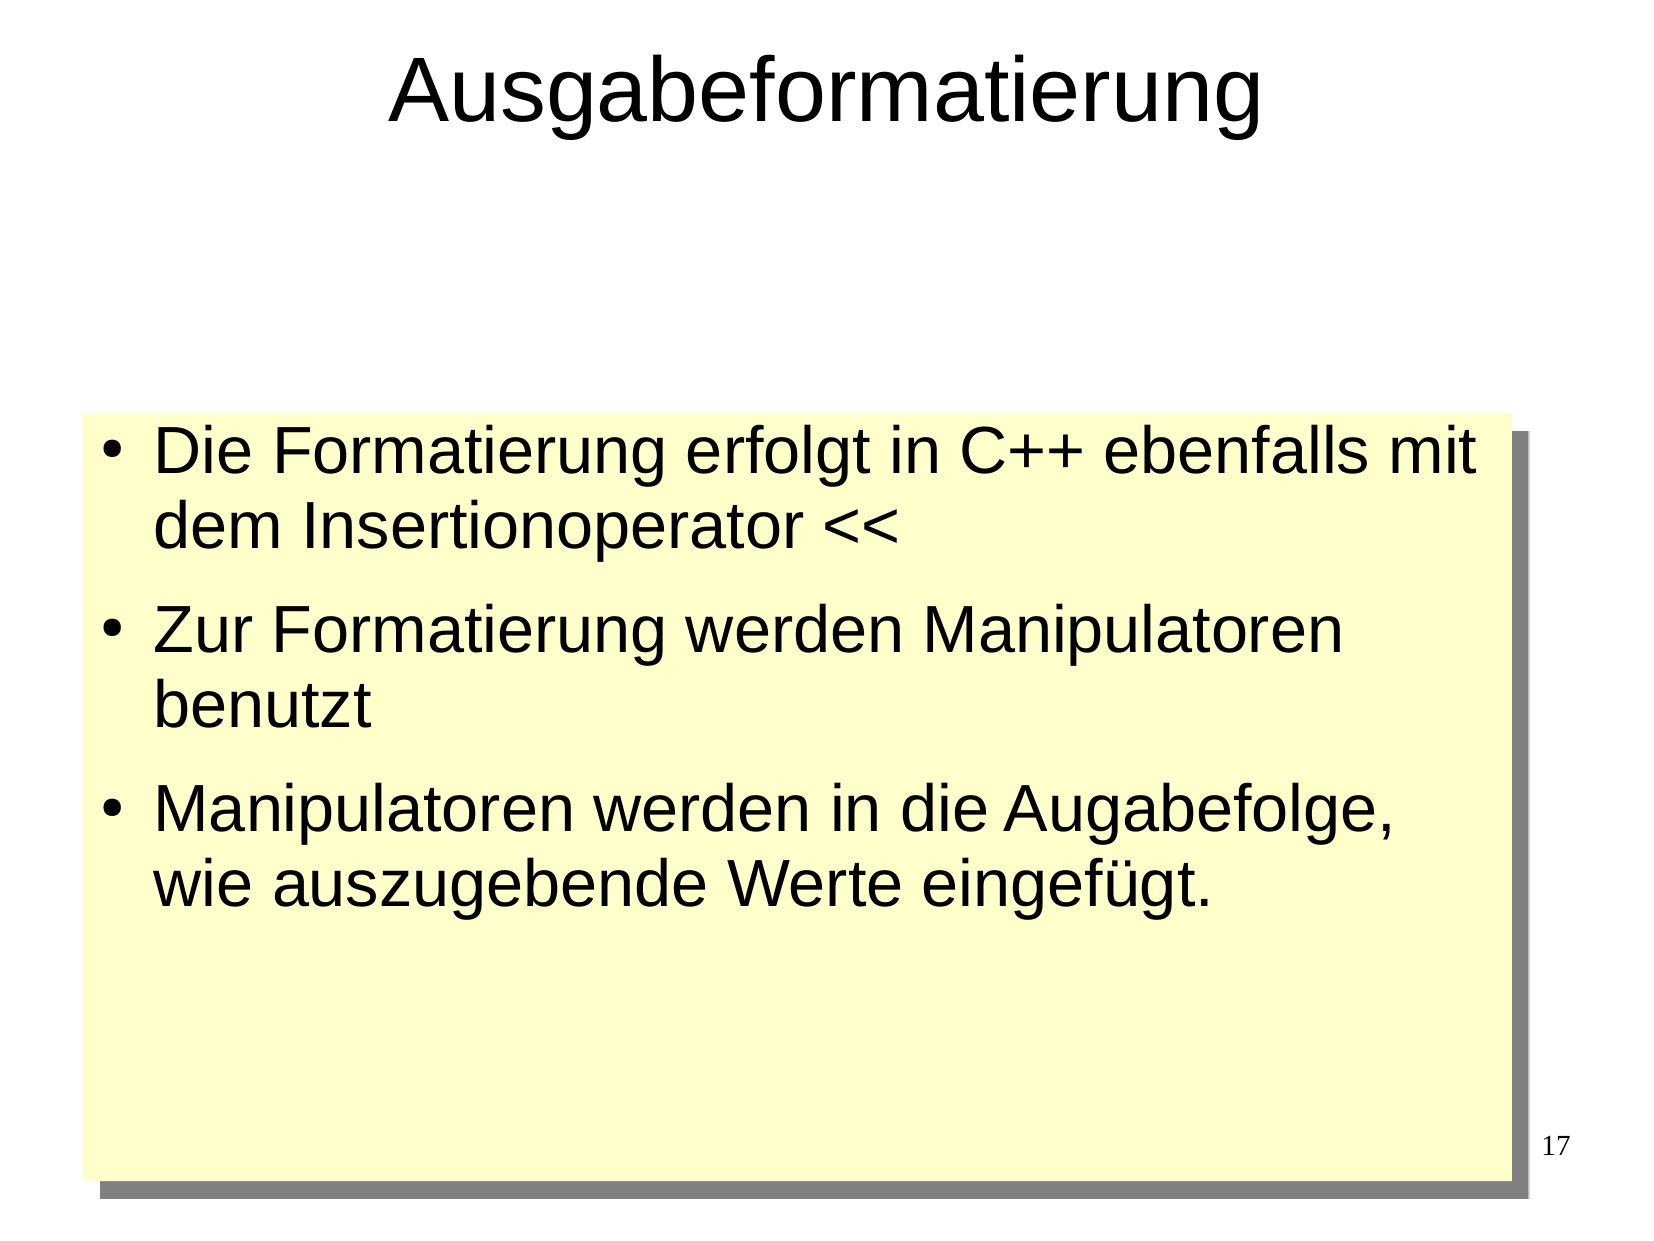

# Ausgabeformatierung
Die Formatierung erfolgt in C++ ebenfalls mit dem Insertionoperator <<
Zur Formatierung werden Manipulatoren benutzt
Manipulatoren werden in die Augabefolge, wie auszugebende Werte eingefügt.
17